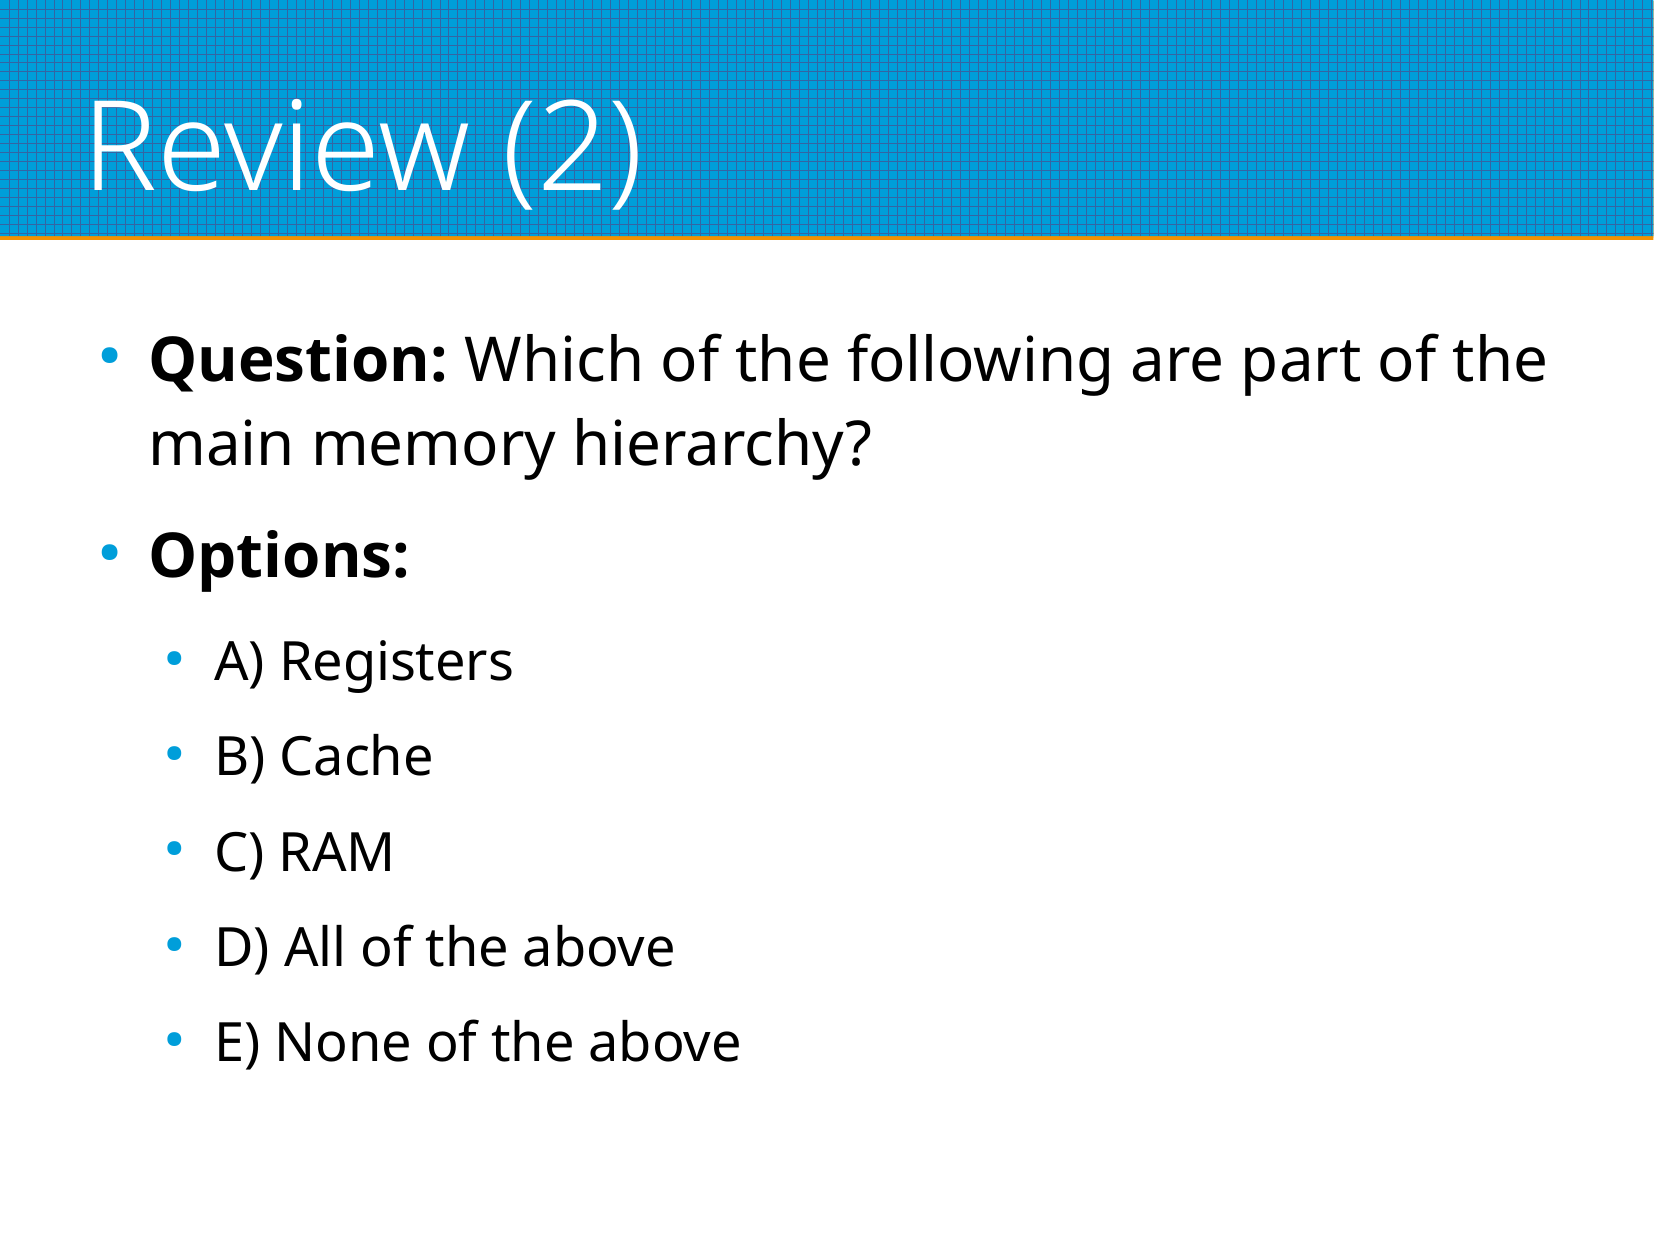

# Review (2)
Question: Which of the following are part of the main memory hierarchy?
Options:
A) Registers
B) Cache
C) RAM
D) All of the above
E) None of the above